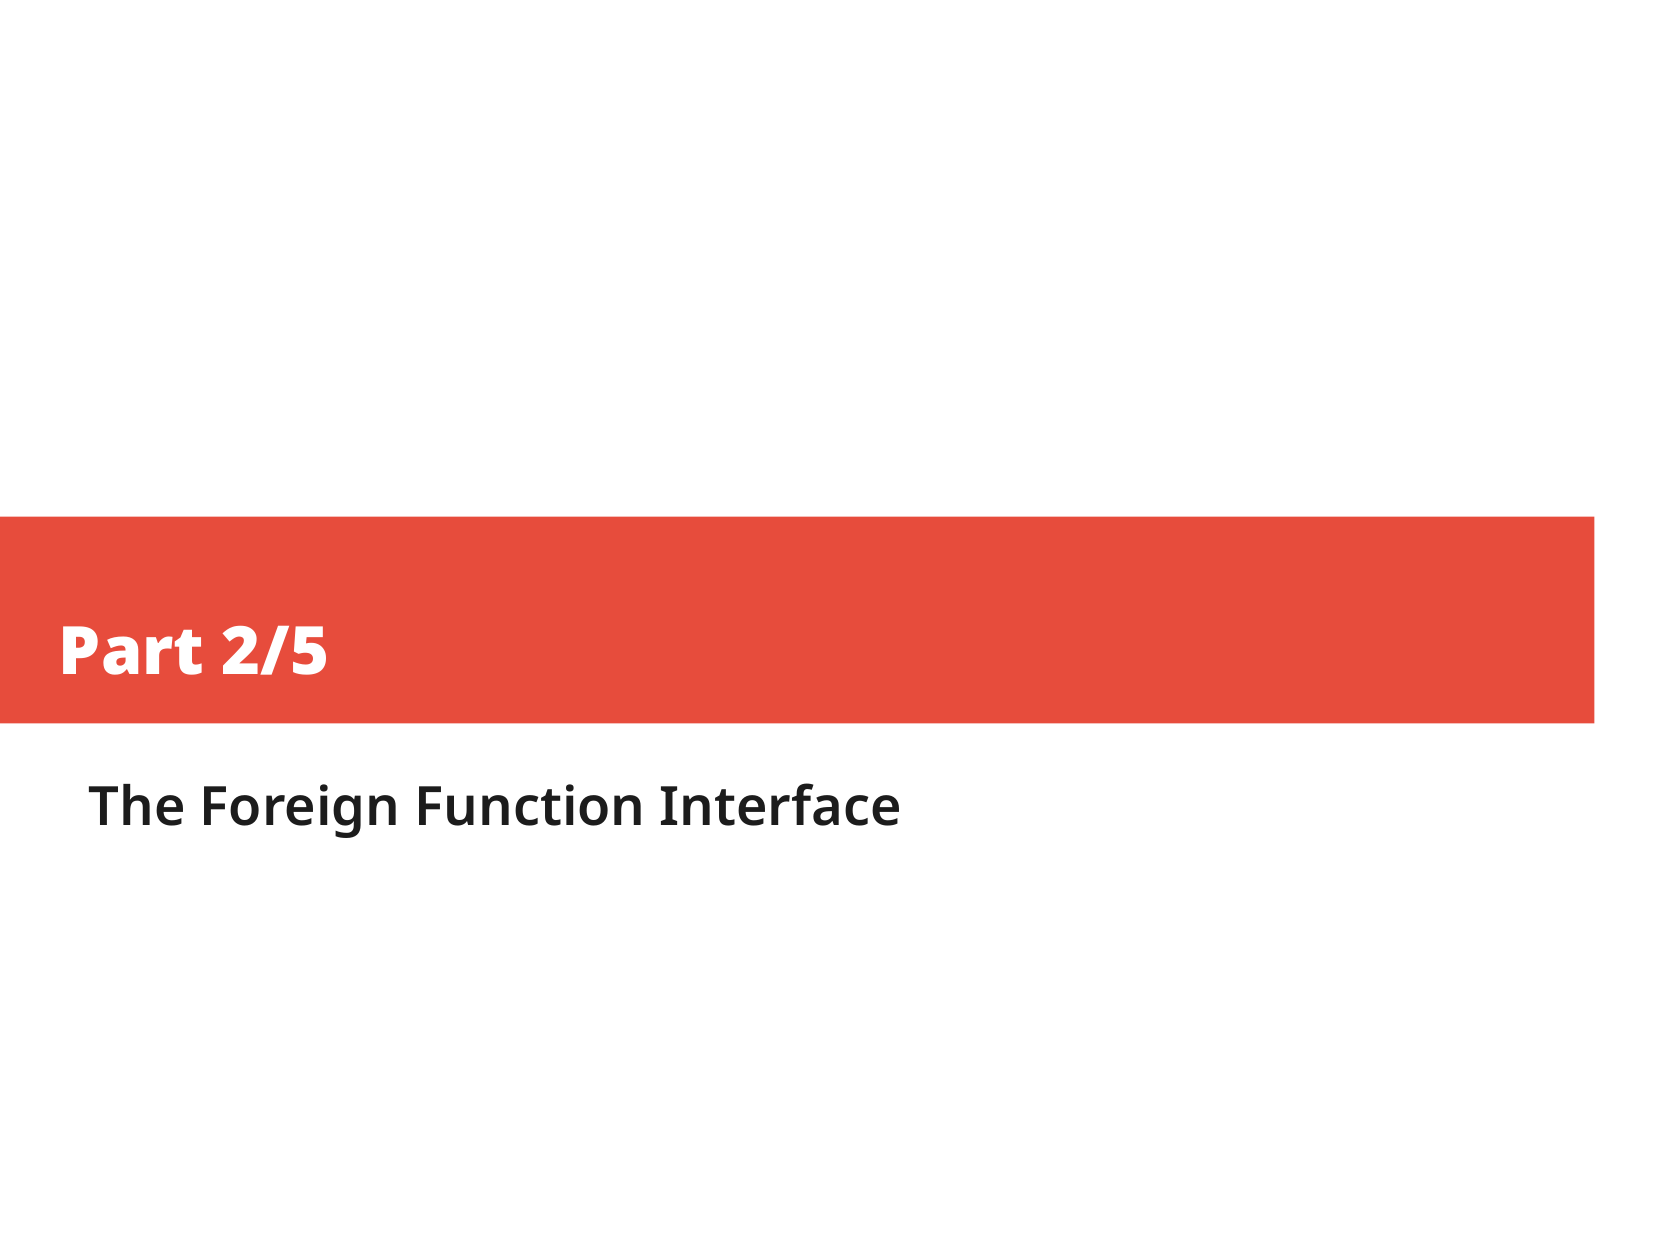

# Part 2/5
The Foreign Function Interface